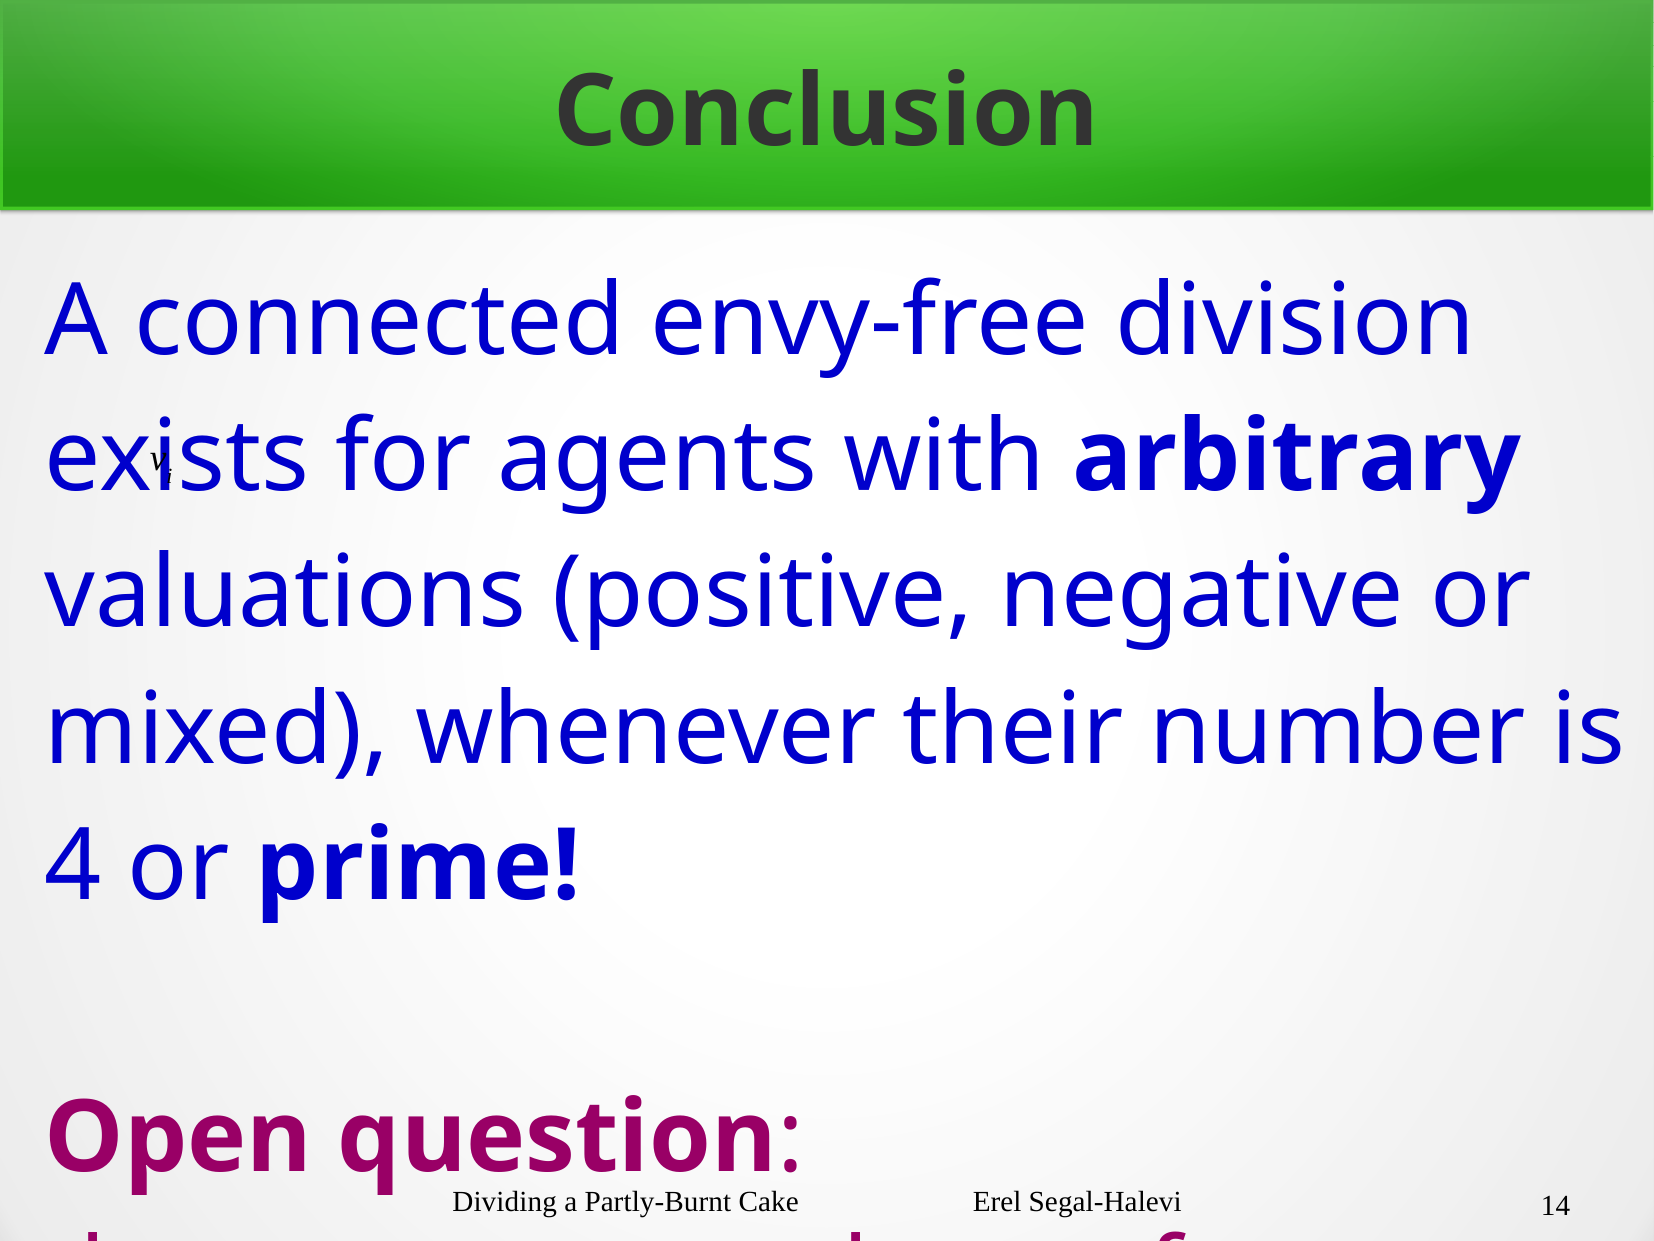

# Conclusion
A connected envy-free division exists for agents with arbitrary valuations (positive, negative or mixed), whenever their number is 4 or prime!
Open question:
does a connected envy-free division
exist for any number of agents?
vi
Dividing a Partly-Burnt Cake Erel Segal-Halevi
14